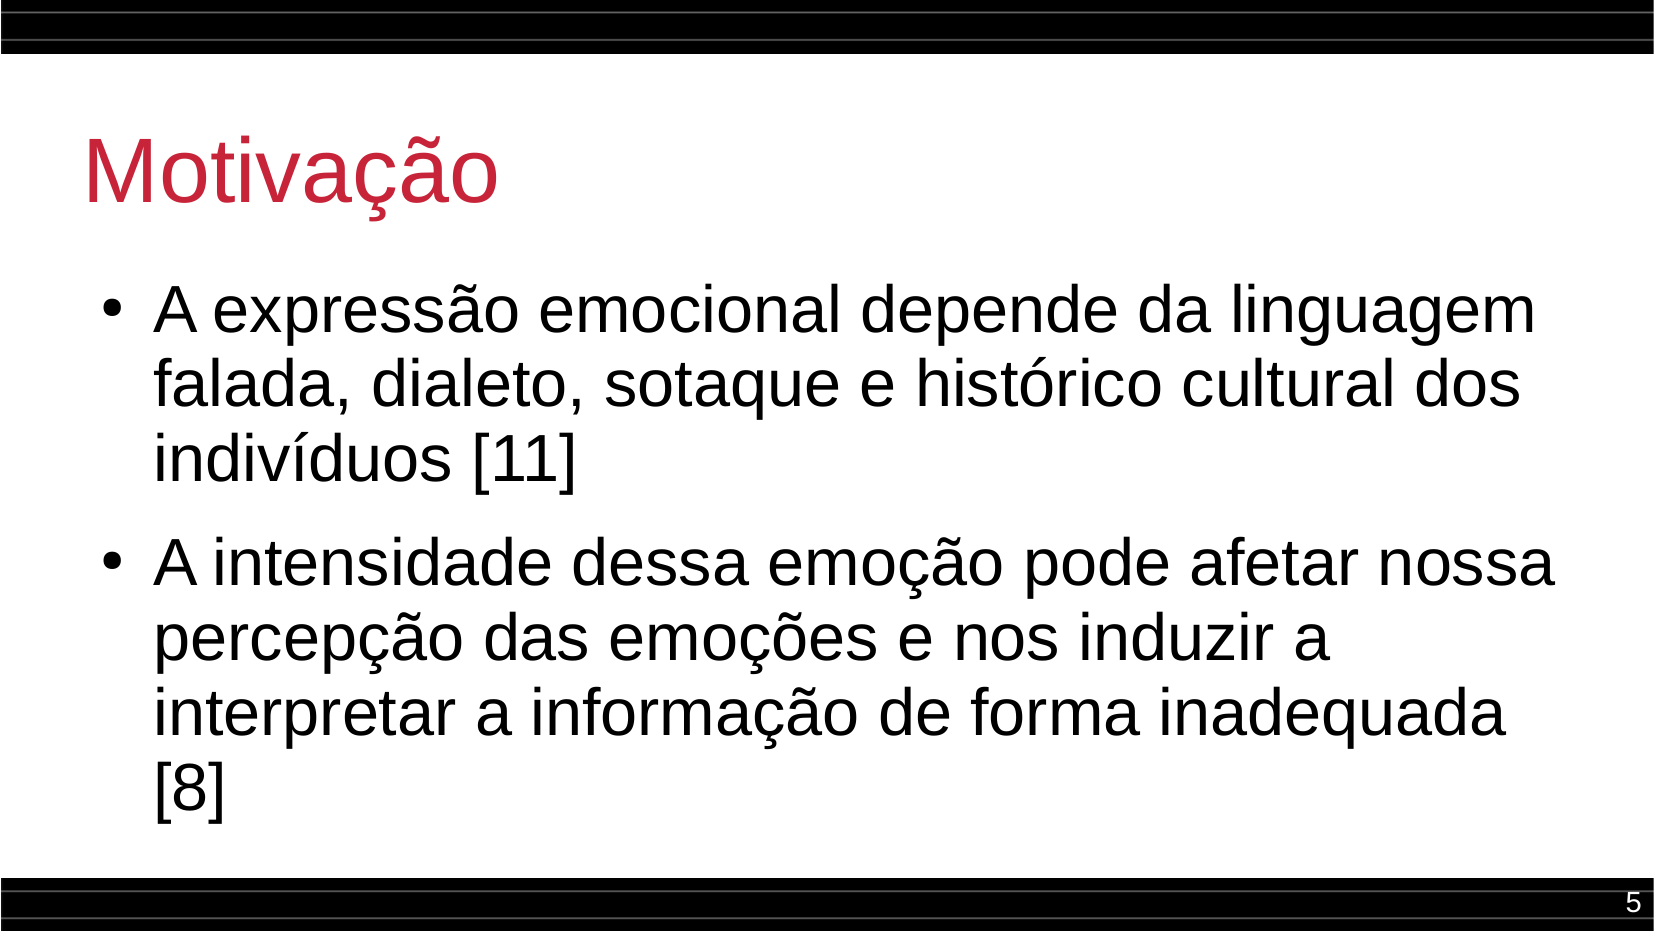

# Motivação
A expressão emocional depende da linguagem falada, dialeto, sotaque e histórico cultural dos indivíduos [11]
A intensidade dessa emoção pode afetar nossa percepção das emoções e nos induzir a interpretar a informação de forma inadequada [8]